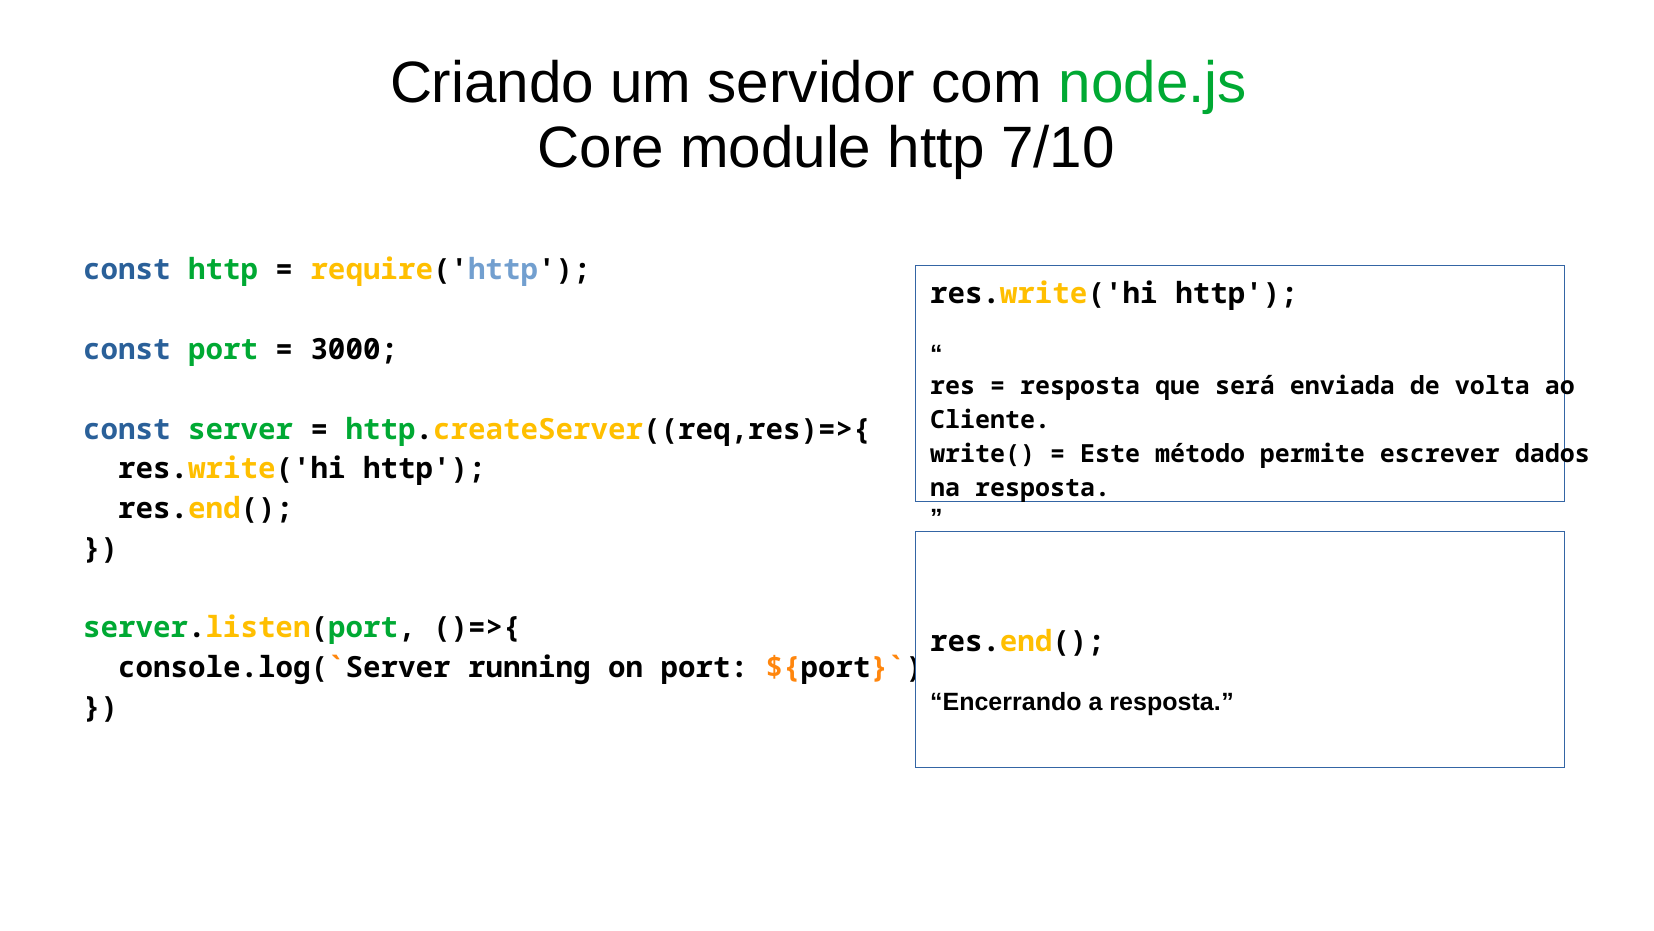

# Criando um servidor com node.js Core module http 7/10
const http = require('http');
const port = 3000;
const server = http.createServer((req,res)=>{
 res.write('hi http');
 res.end();
})
server.listen(port, ()=>{
 console.log(`Server running on port: ${port}`);
})
res.write('hi http');
“
res = resposta que será enviada de volta ao
Cliente.
write() = Este método permite escrever dados
na resposta.
”
res.end();
“Encerrando a resposta.”